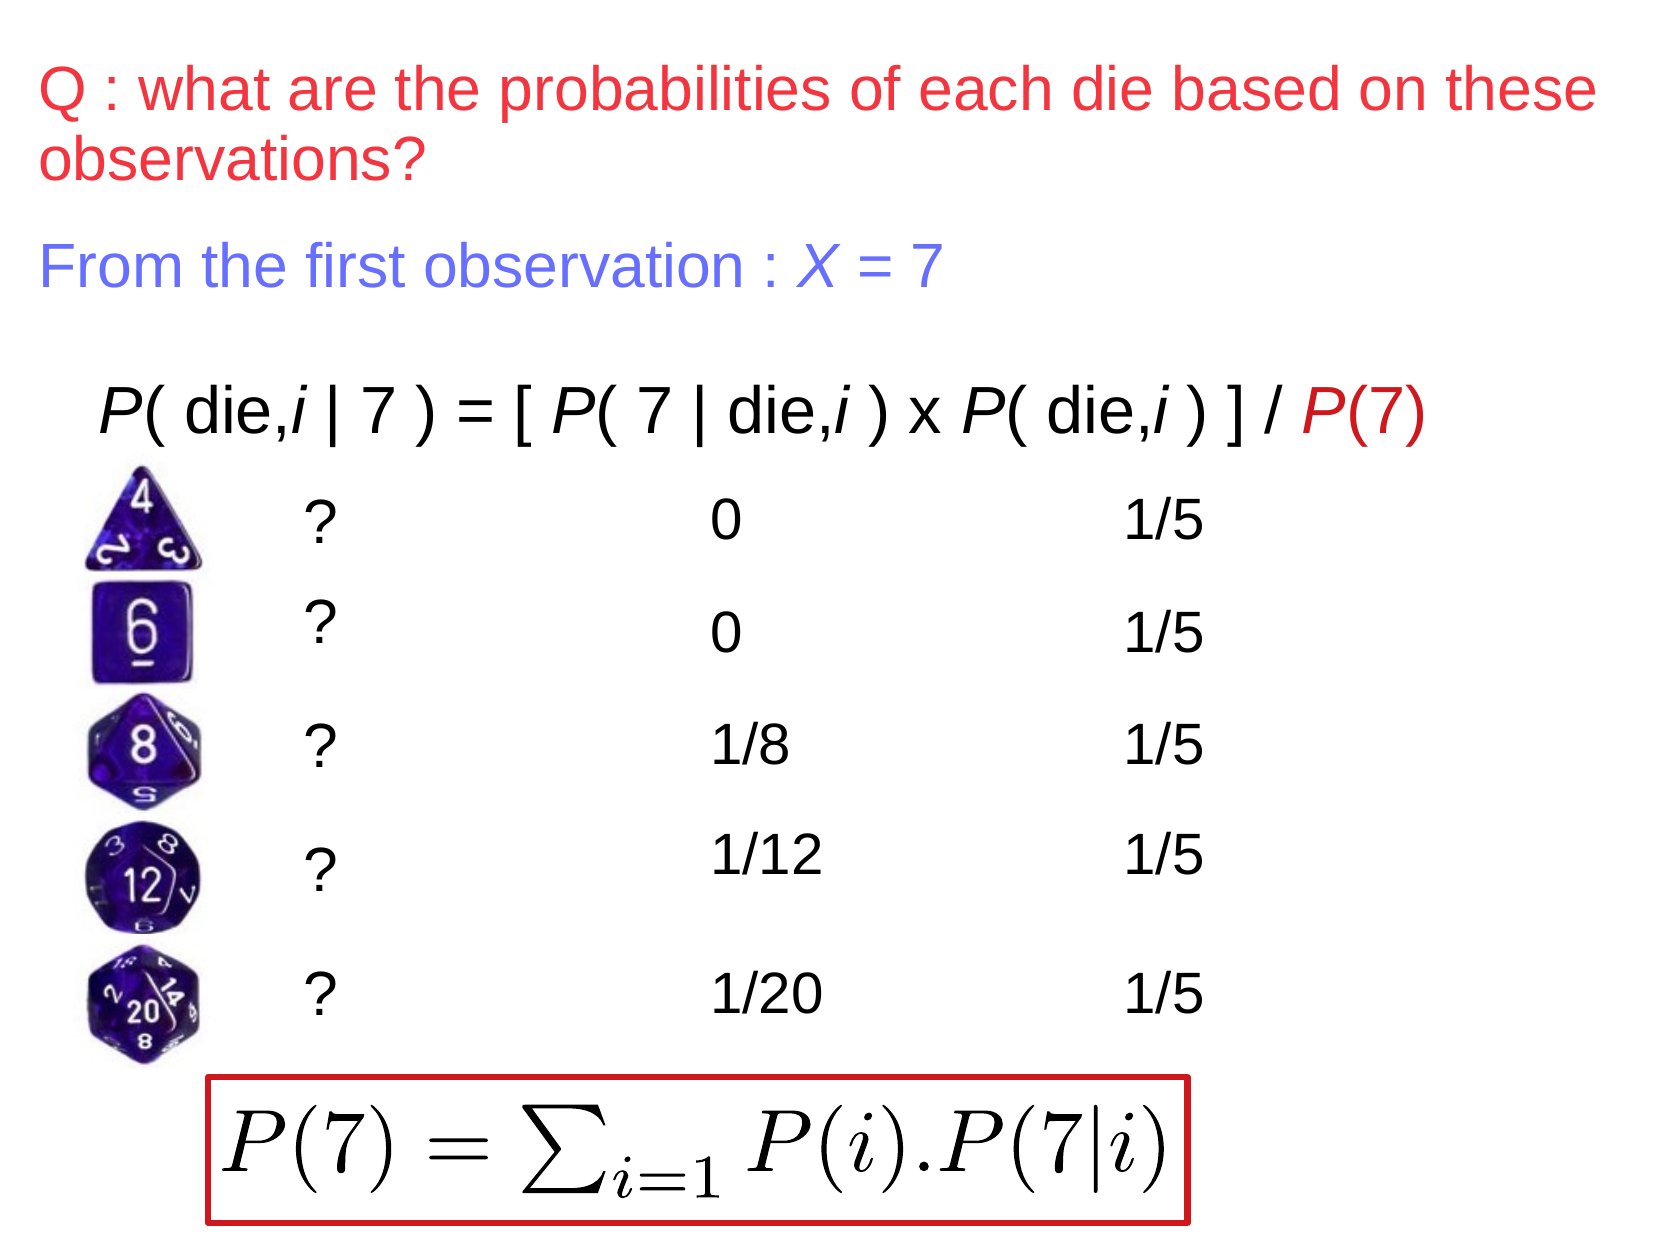

Q : what are the probabilities of each die based on these observations?
From the first observation : X = 7
P( die,i | 7 ) = [ P( 7 | die,i ) x P( die,i ) ] / P(7)
?
0
1/5
?
0
1/5
?
1/8
1/5
1/12
1/5
?
?
1/20
1/5